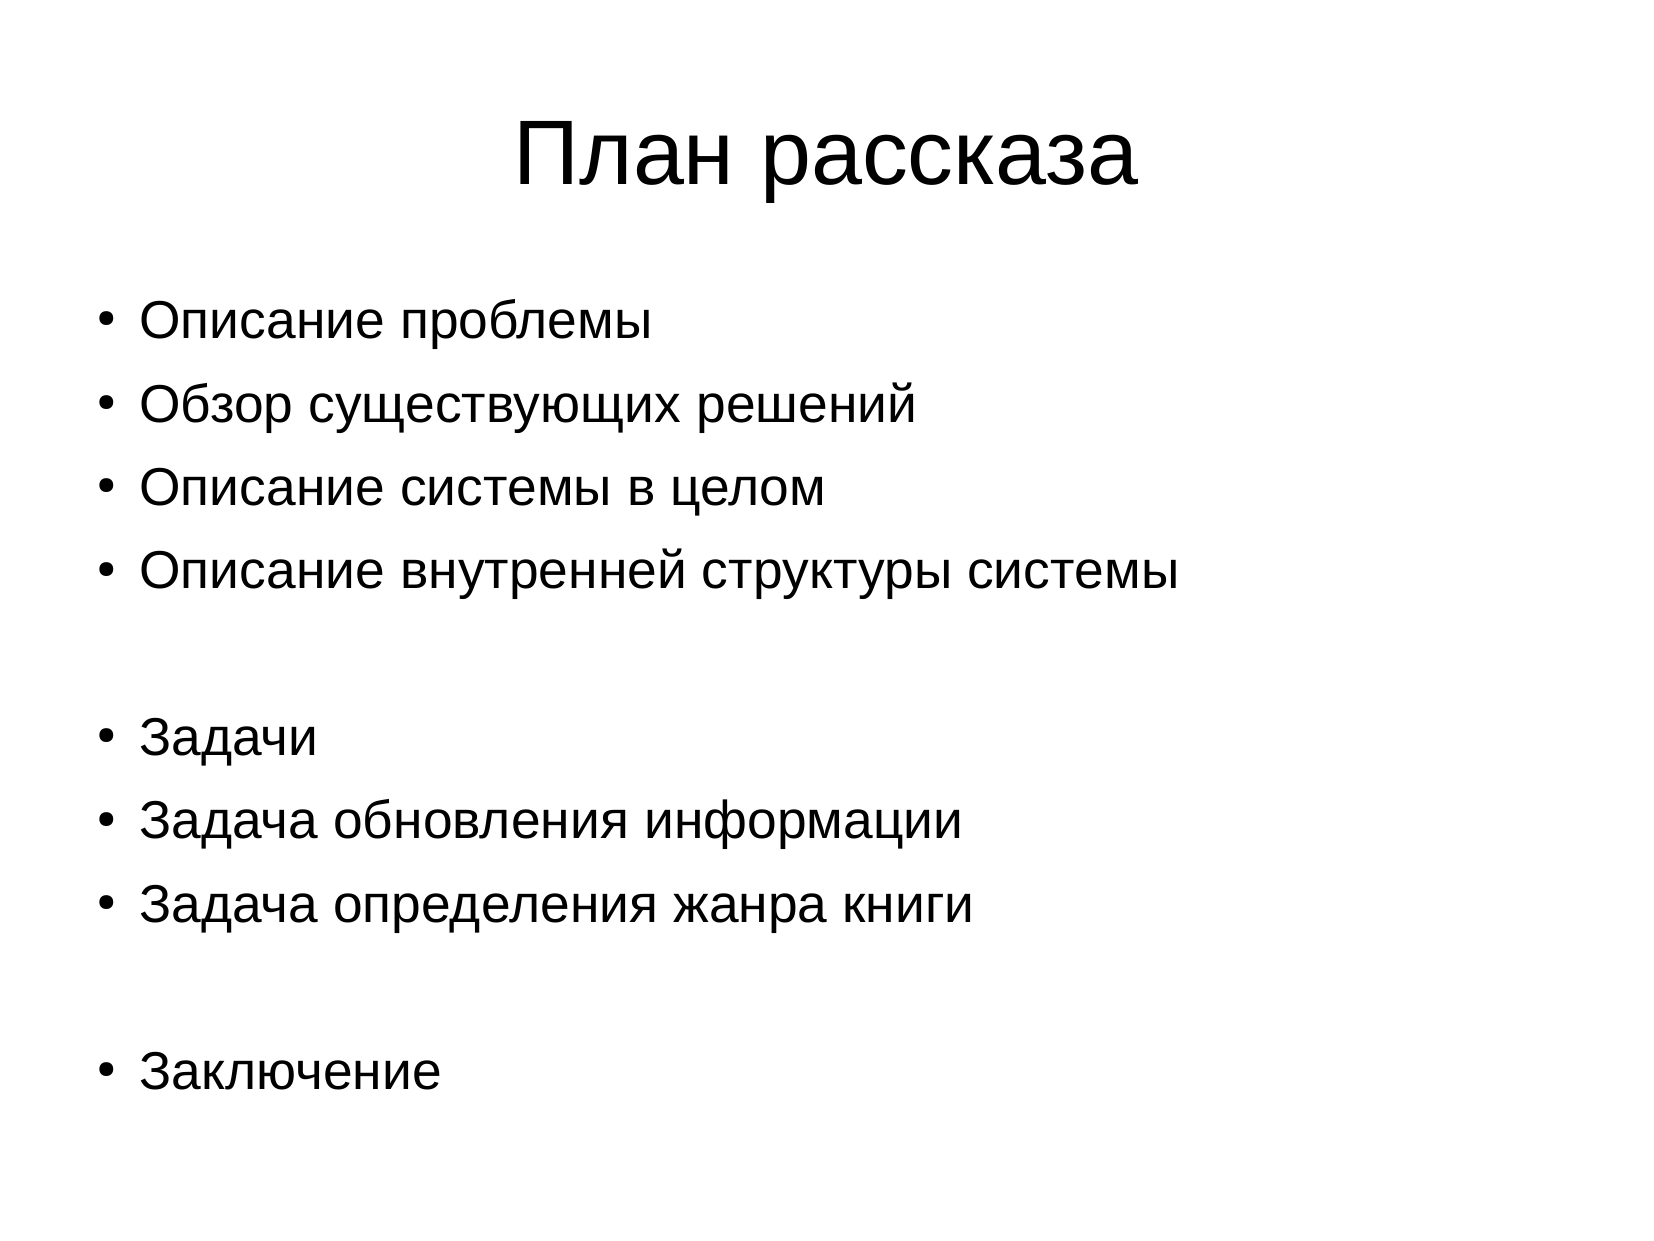

# План рассказа
Описание проблемы
Обзор существующих решений
Описание системы в целом
Описание внутренней структуры системы
Задачи
Задача обновления информации
Задача определения жанра книги
Заключение